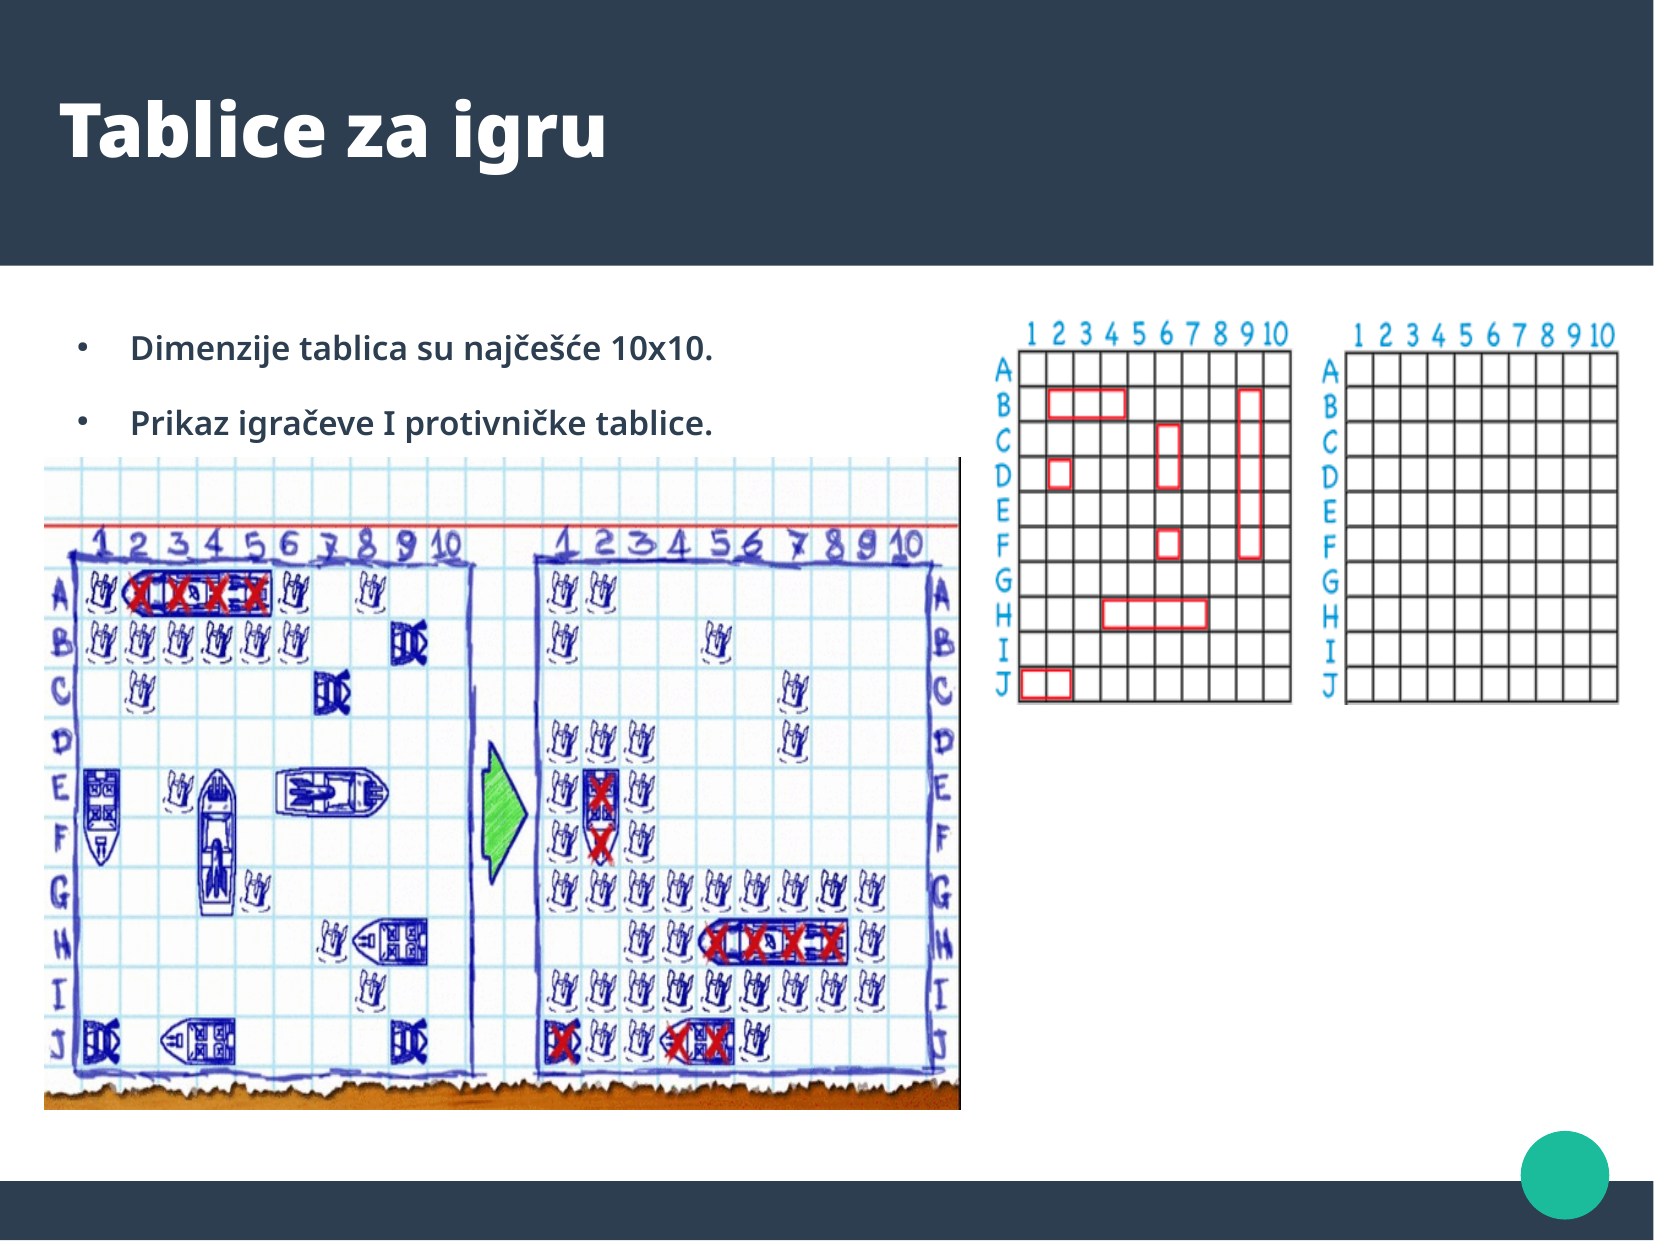

# Tablice za igru
Dimenzije tablica su najčešće 10x10.
Prikaz igračeve I protivničke tablice.